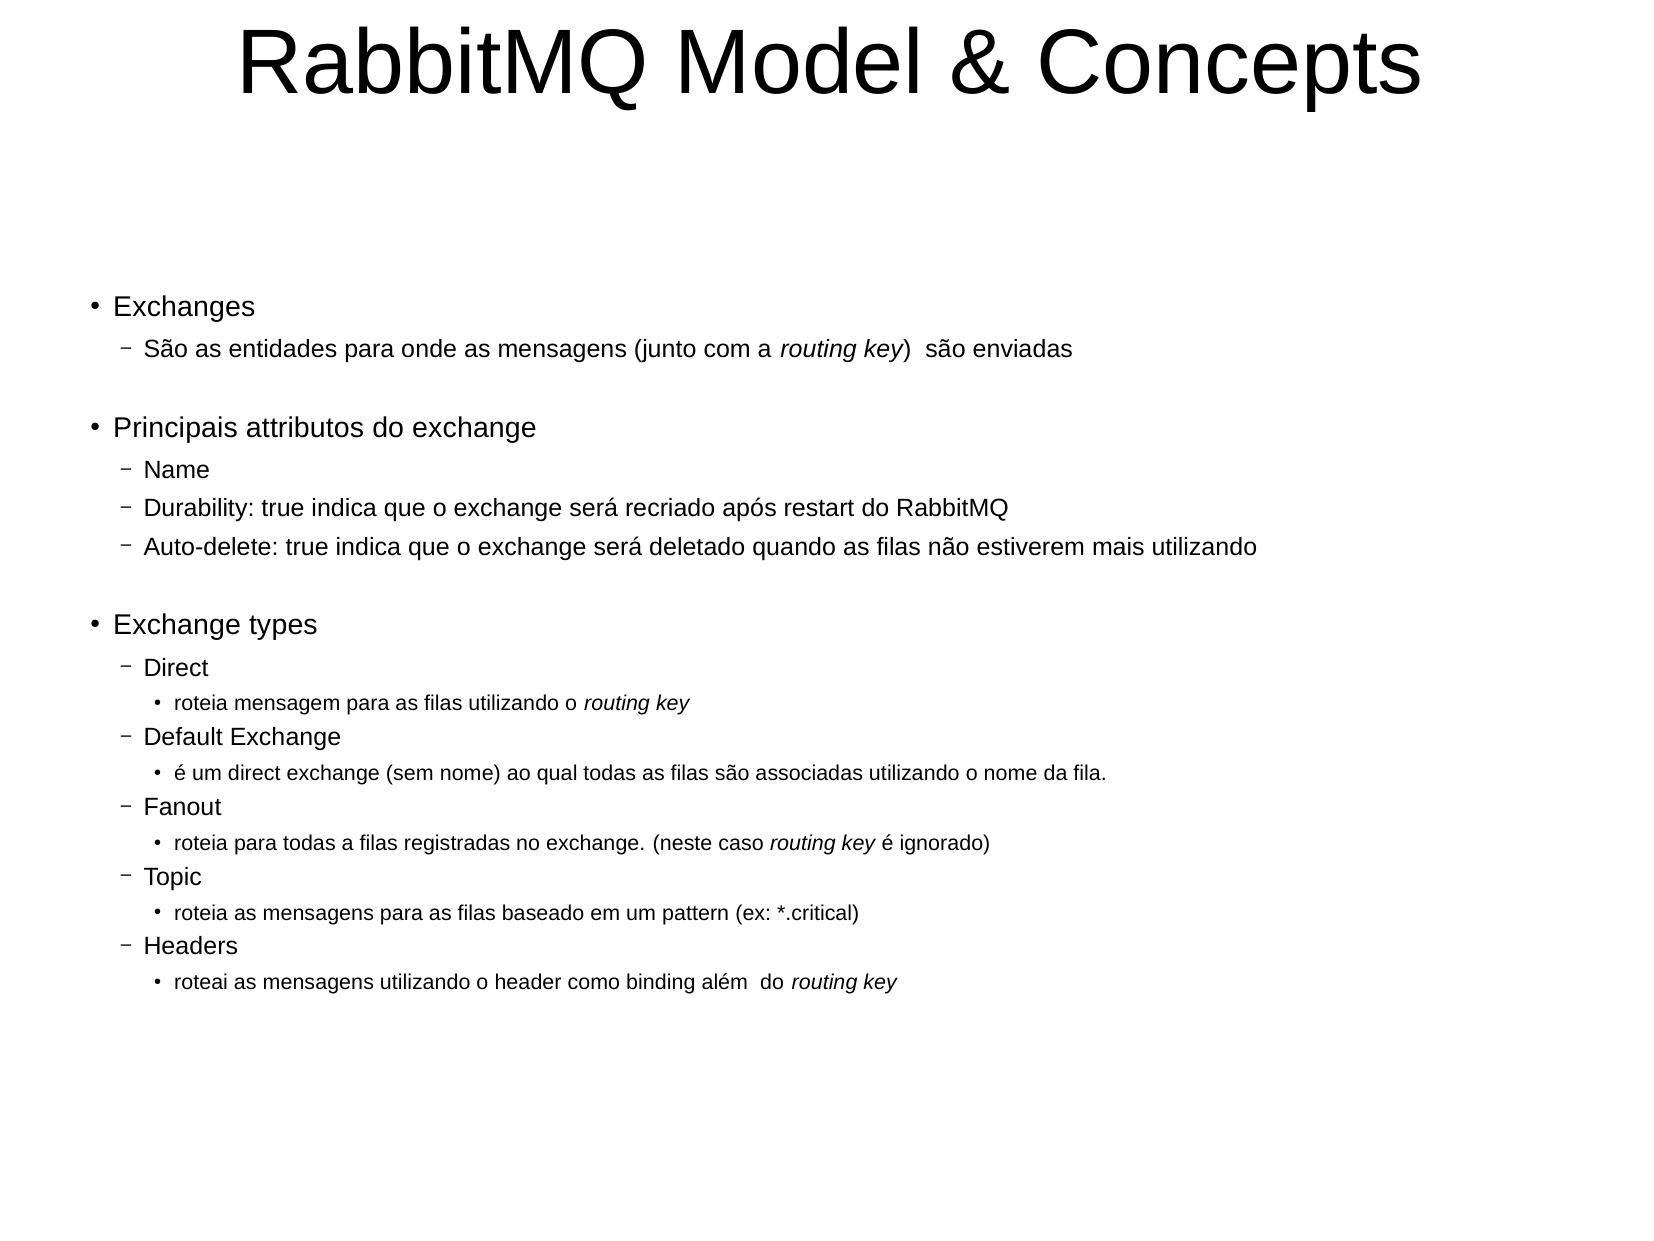

# RabbitMQ Model & Concepts
Exchanges
São as entidades para onde as mensagens (junto com a routing key) são enviadas
Principais attributos do exchange
Name
Durability: true indica que o exchange será recriado após restart do RabbitMQ
Auto-delete: true indica que o exchange será deletado quando as filas não estiverem mais utilizando
Exchange types
Direct
roteia mensagem para as filas utilizando o routing key
Default Exchange
é um direct exchange (sem nome) ao qual todas as filas são associadas utilizando o nome da fila.
Fanout
roteia para todas a filas registradas no exchange. (neste caso routing key é ignorado)
Topic
roteia as mensagens para as filas baseado em um pattern (ex: *.critical)
Headers
roteai as mensagens utilizando o header como binding além do routing key